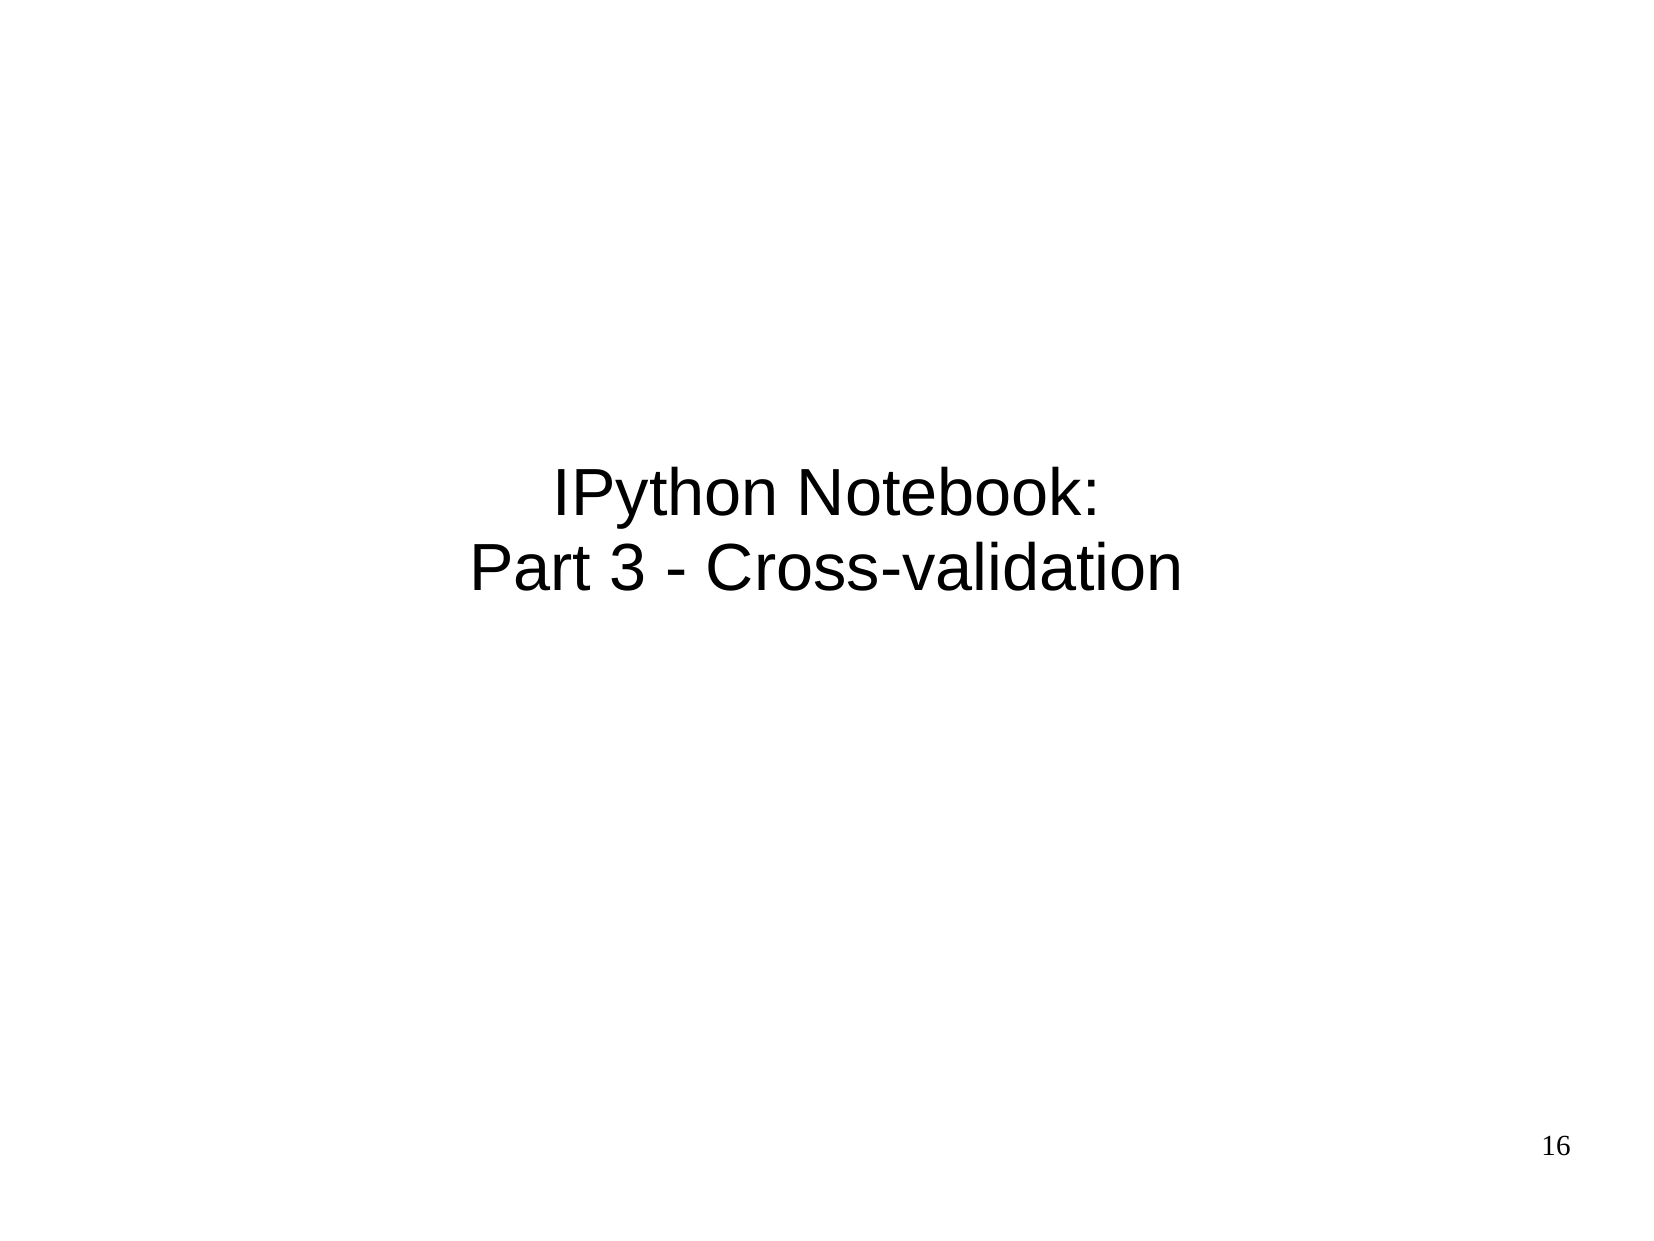

# IPython Notebook:
Part 3 - Cross-validation
16